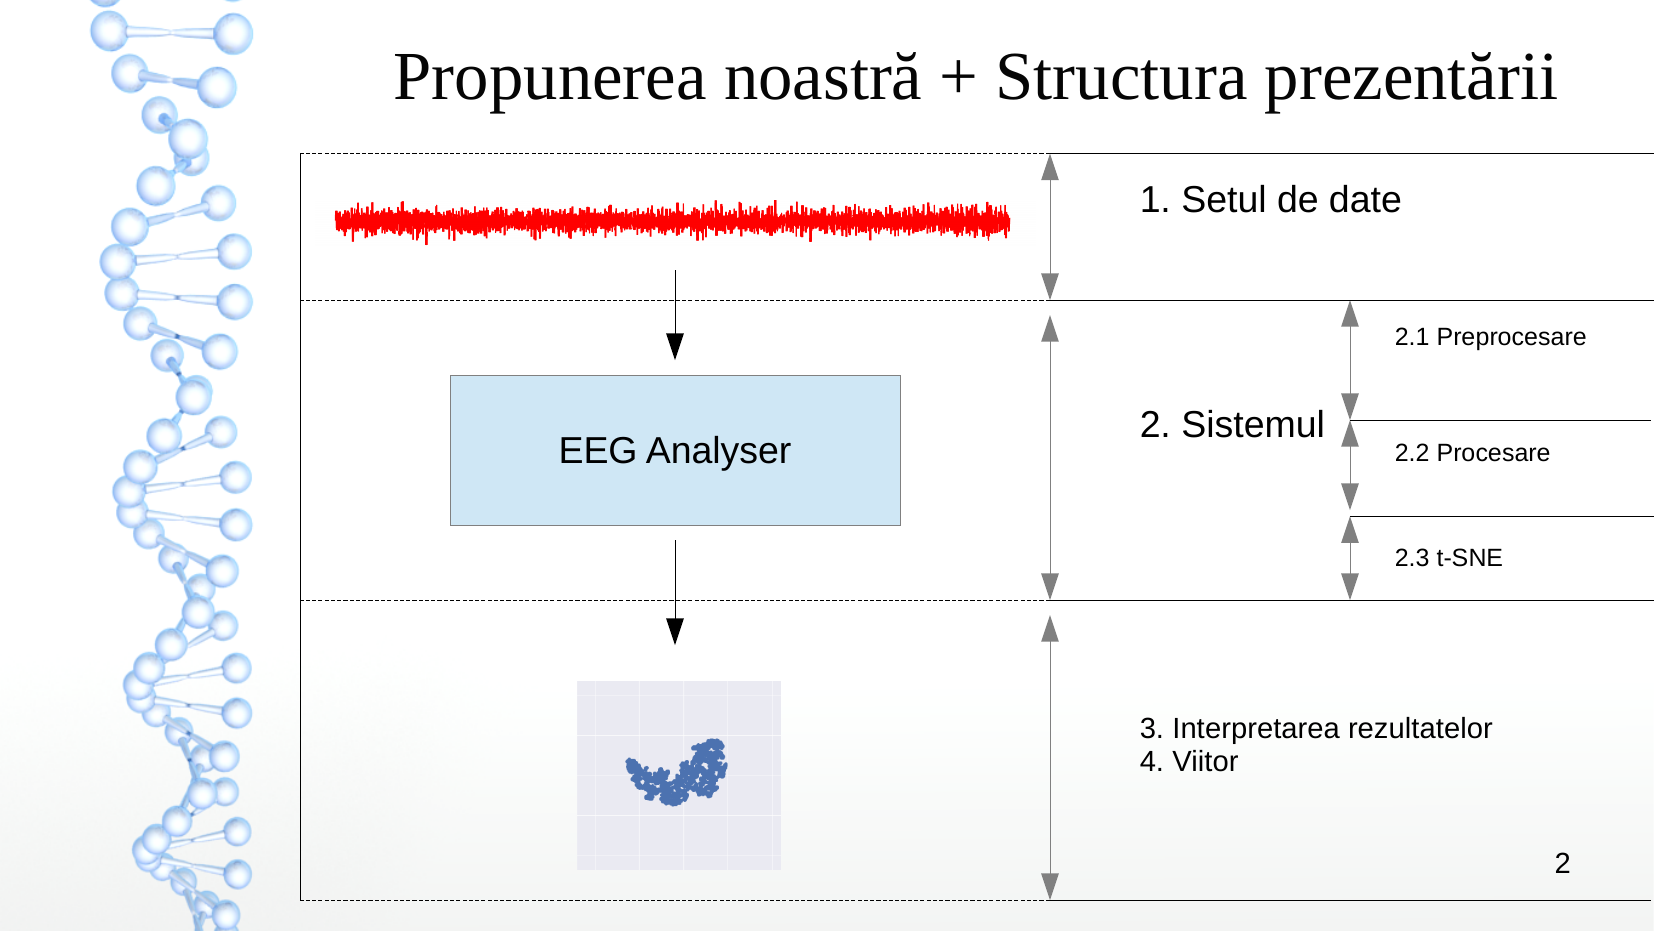

# Propunerea noastră + Structura prezentării
1. Setul de date
2.1 Preprocesare
EEG Analyser
2. Sistemul
2.2 Procesare
2.3 t-SNE
3. Interpretarea rezultatelor
4. Viitor
2